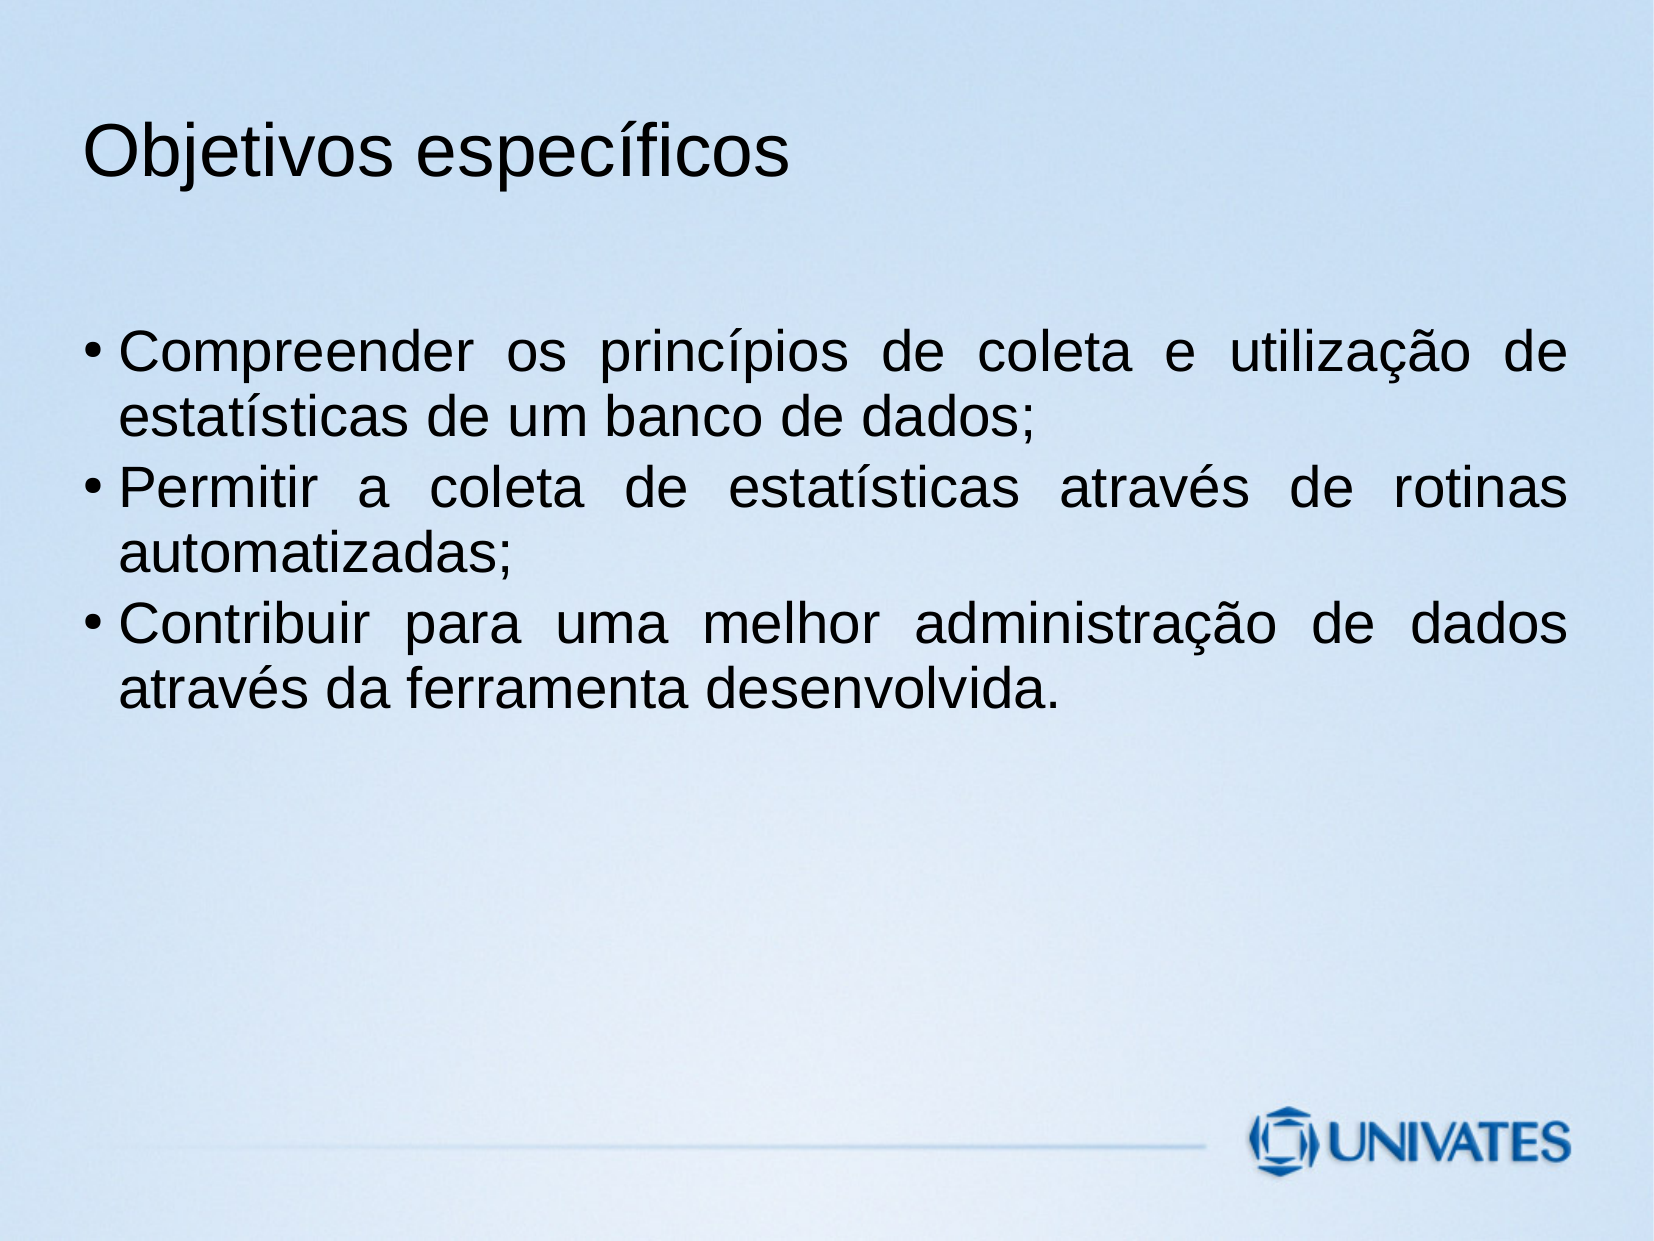

# Objetivos específicos
Compreender os princípios de coleta e utilização de estatísticas de um banco de dados;
Permitir a coleta de estatísticas através de rotinas automatizadas;
Contribuir para uma melhor administração de dados através da ferramenta desenvolvida.
7